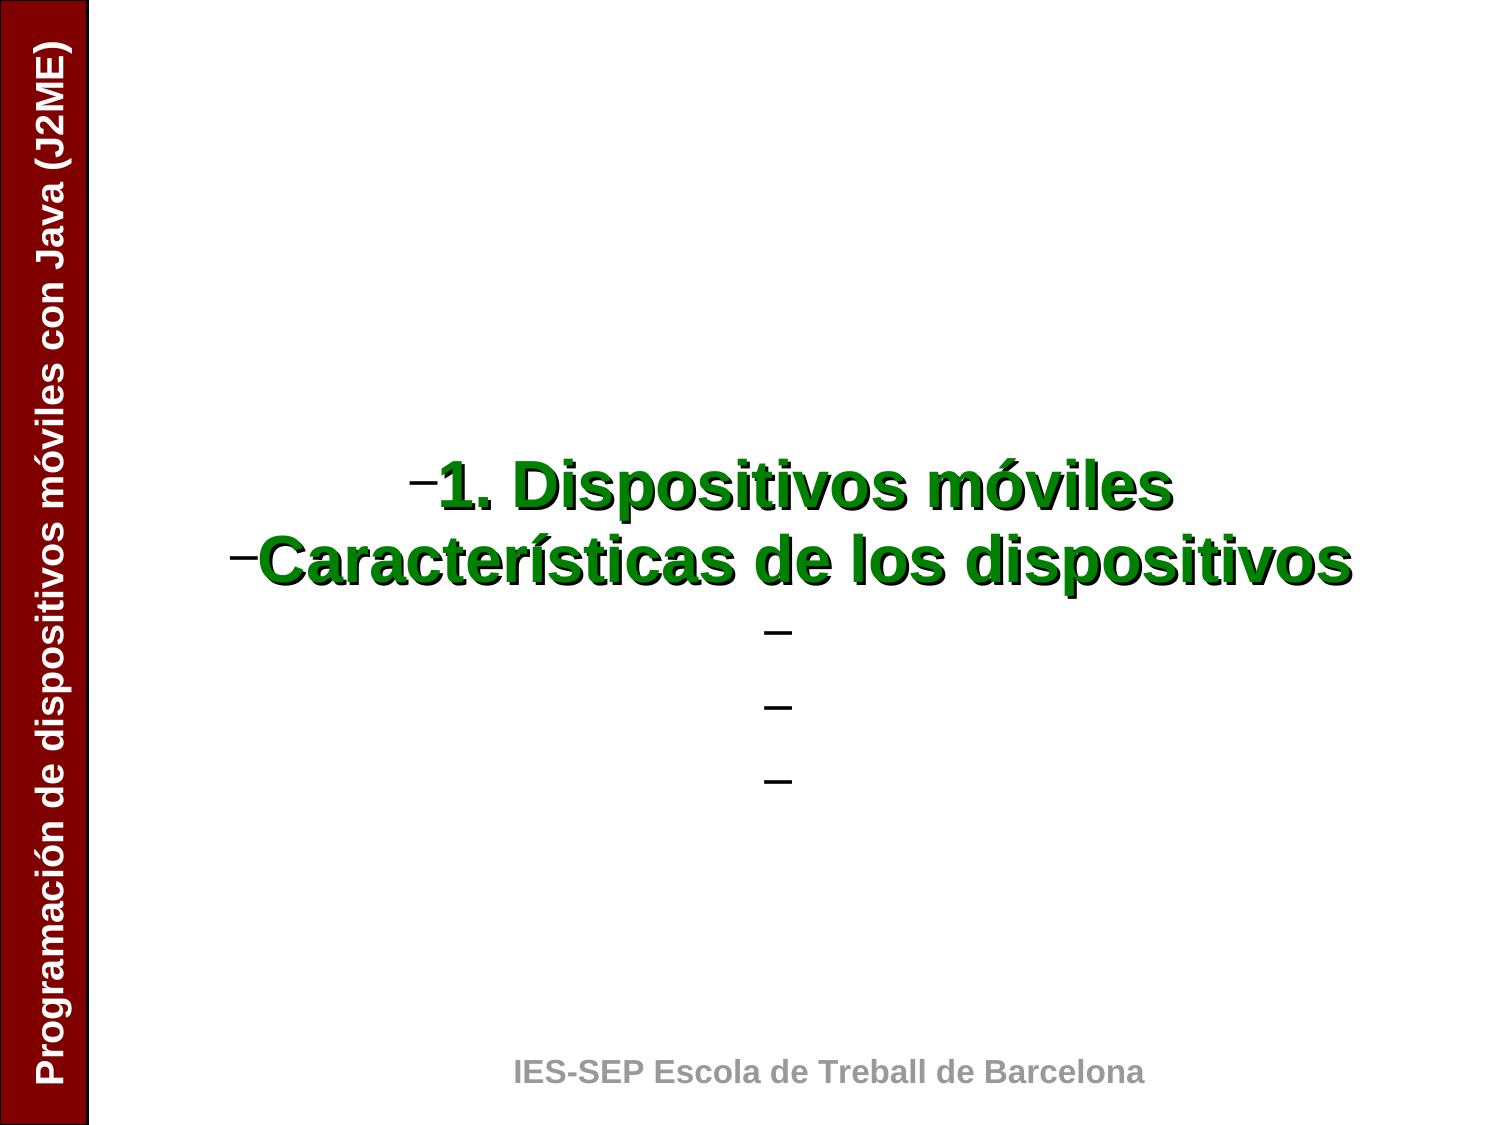

#
1. Dispositivos móviles
Características de los dispositivos